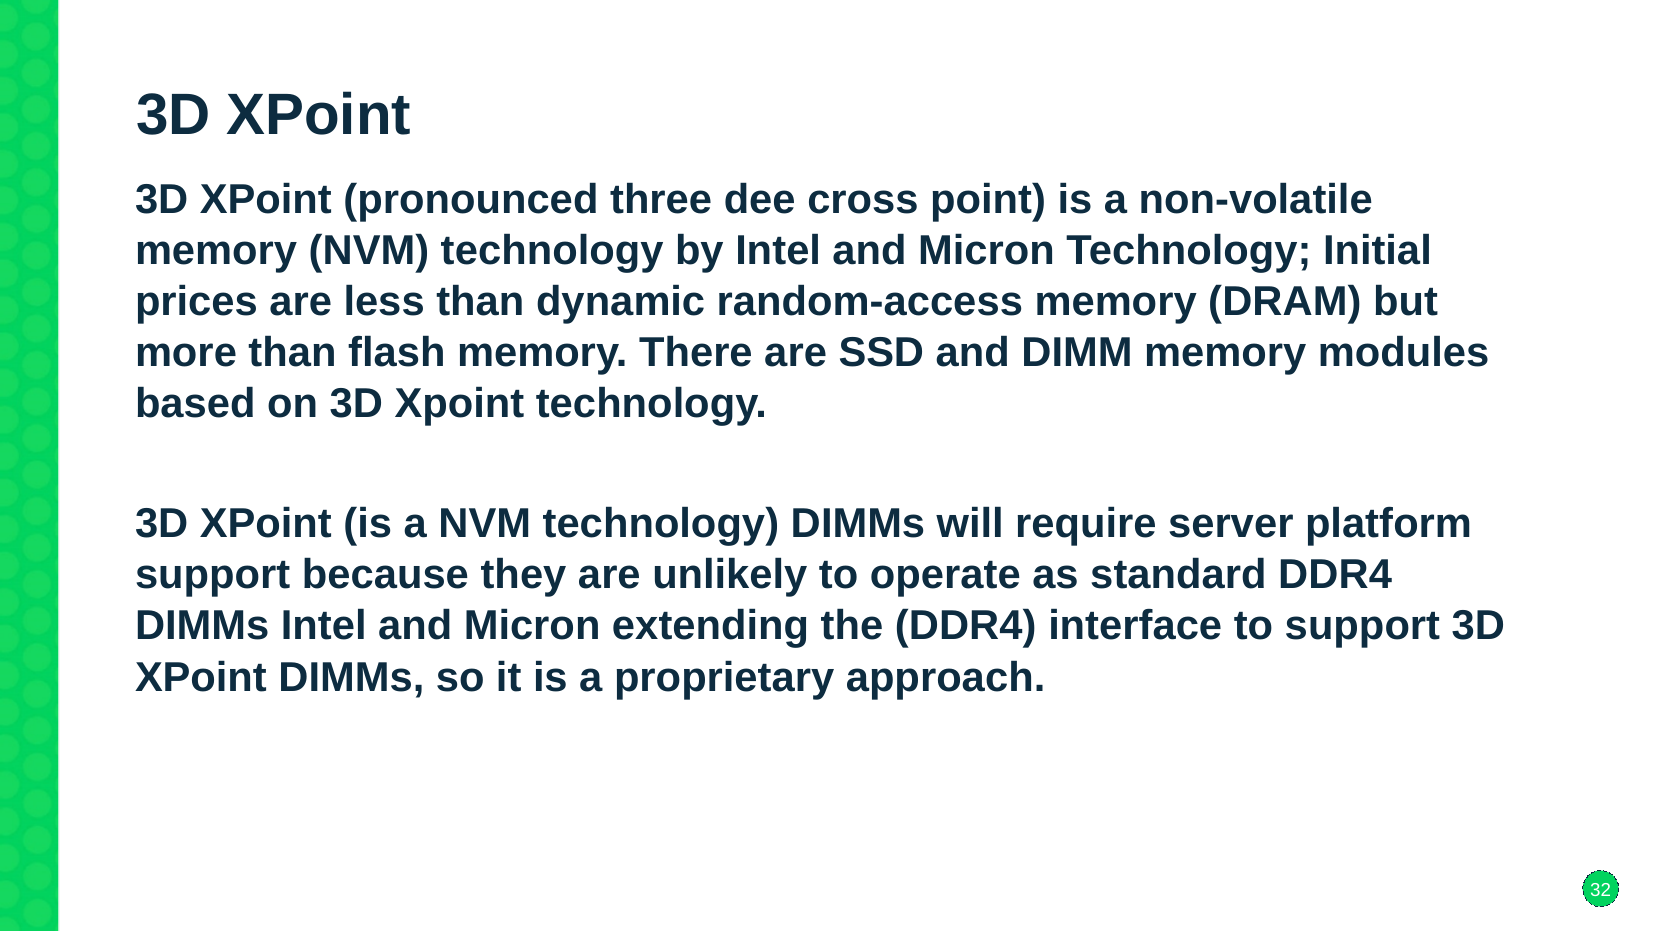

# 3D XPoint
3D XPoint (pronounced three dee cross point) is a non-volatile memory (NVM) technology by Intel and Micron Technology; Initial prices are less than dynamic random-access memory (DRAM) but more than flash memory. There are SSD and DIMM memory modules based on 3D Xpoint technology.
3D XPoint (is a NVM technology) DIMMs will require server platform support because they are unlikely to operate as standard DDR4 DIMMs Intel and Micron extending the (DDR4) interface to support 3D XPoint DIMMs, so it is a proprietary approach.
32